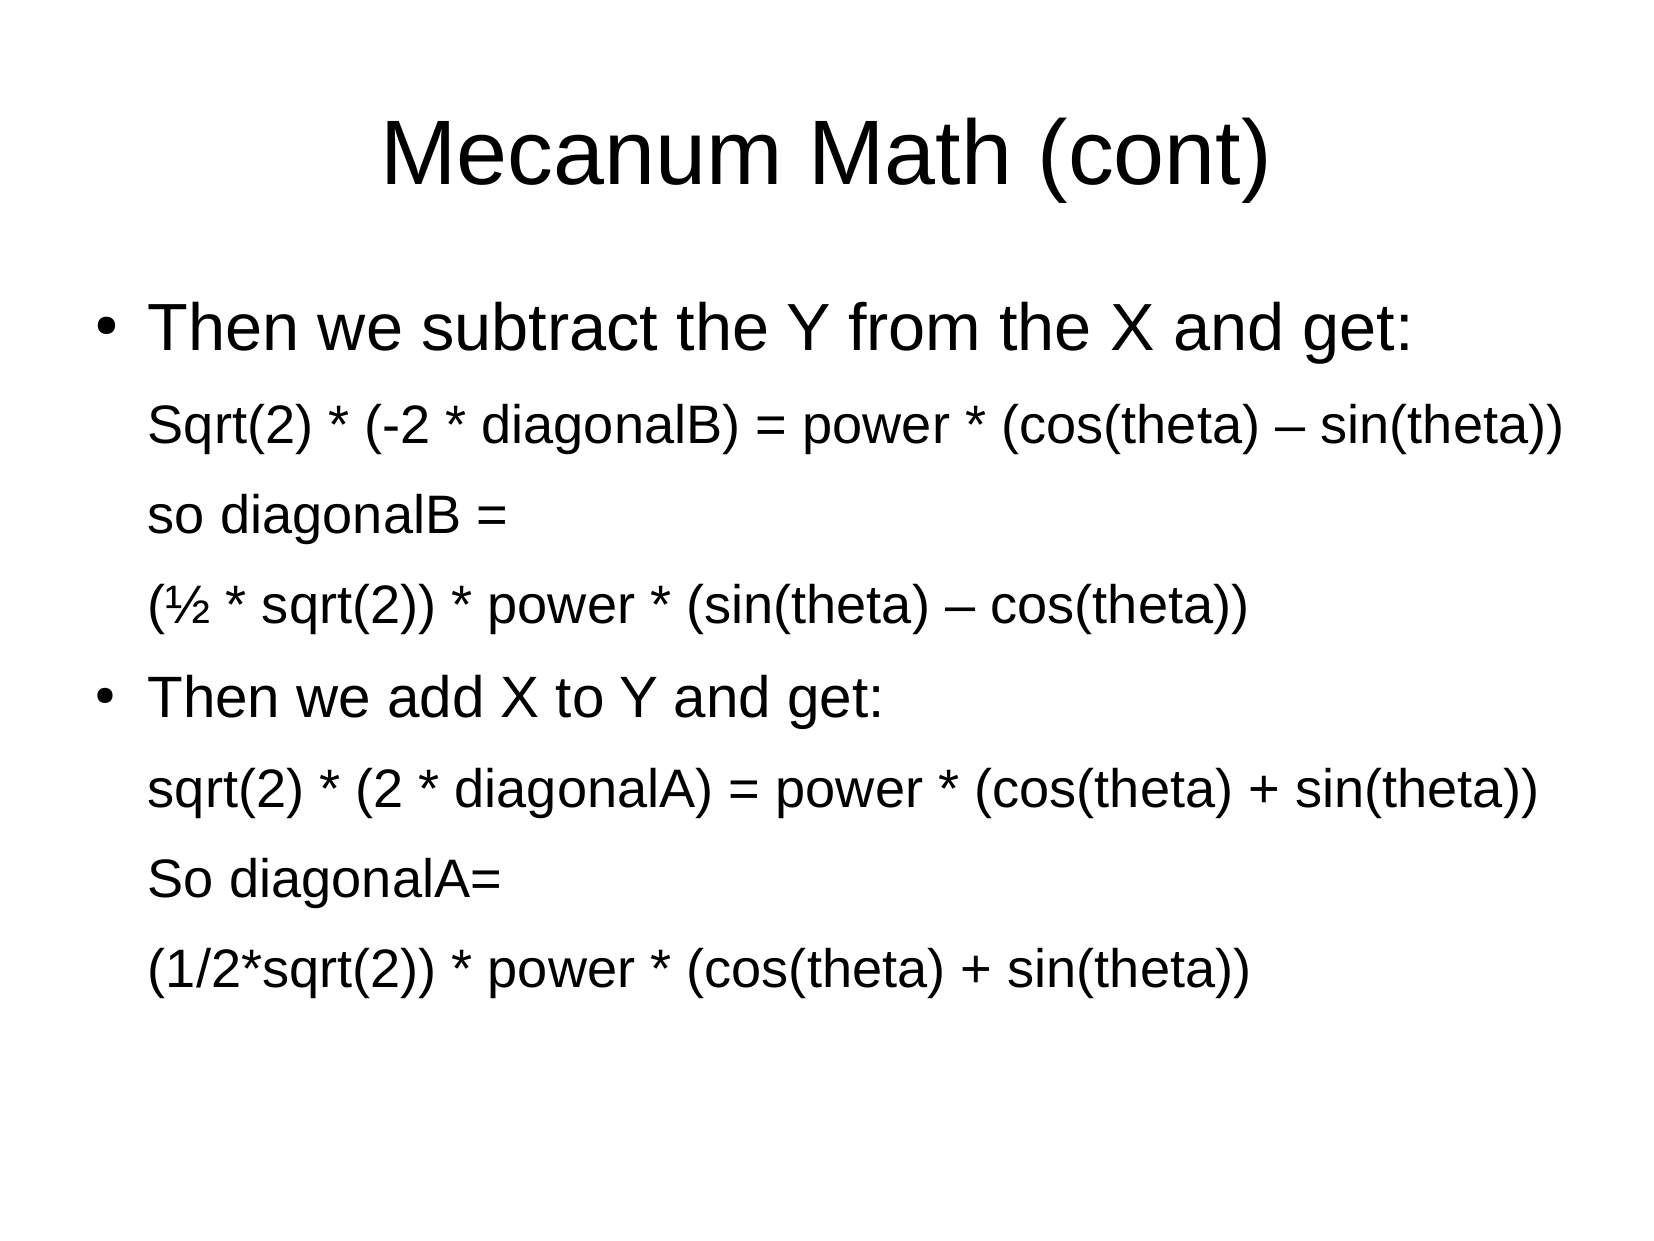

# Mecanum Math (cont)
Then we subtract the Y from the X and get:
Sqrt(2) * (-2 * diagonalB) = power * (cos(theta) – sin(theta))
so diagonalB =
(½ * sqrt(2)) * power * (sin(theta) – cos(theta))
Then we add X to Y and get:
sqrt(2) * (2 * diagonalA) = power * (cos(theta) + sin(theta))
So diagonalA=
(1/2*sqrt(2)) * power * (cos(theta) + sin(theta))